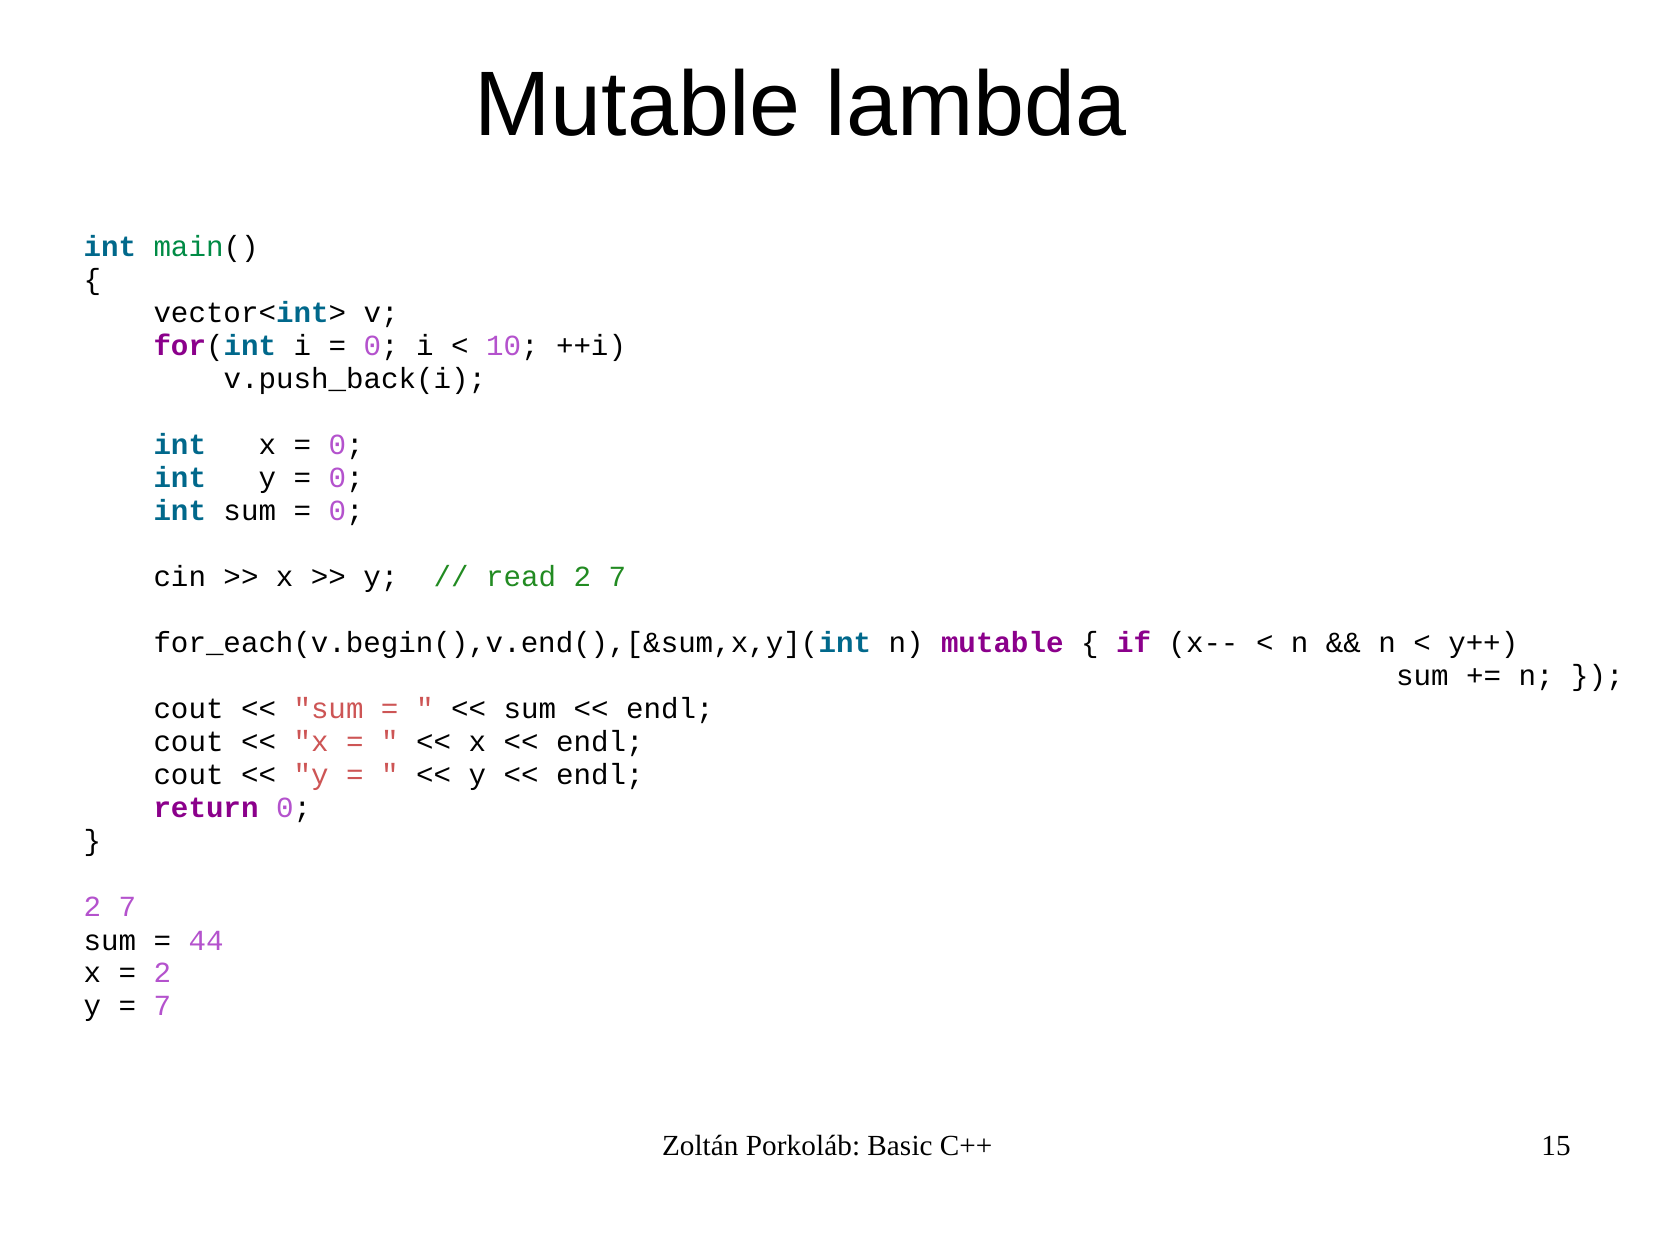

# Mutable lambda
int main()
{
 vector<int> v;
 for(int i = 0; i < 10; ++i)
 v.push_back(i);
 int x = 0;
 int y = 0;
 int sum = 0;
 cin >> x >> y; // read 2 7
 for_each(v.begin(),v.end(),[&sum,x,y](int n) mutable { if (x-- < n && n < y++)
 sum += n; });
 cout << "sum = " << sum << endl;
 cout << "x = " << x << endl;
 cout << "y = " << y << endl;
 return 0;
}
2 7
sum = 44
x = 2
y = 7
Zoltán Porkoláb: Basic C++
15